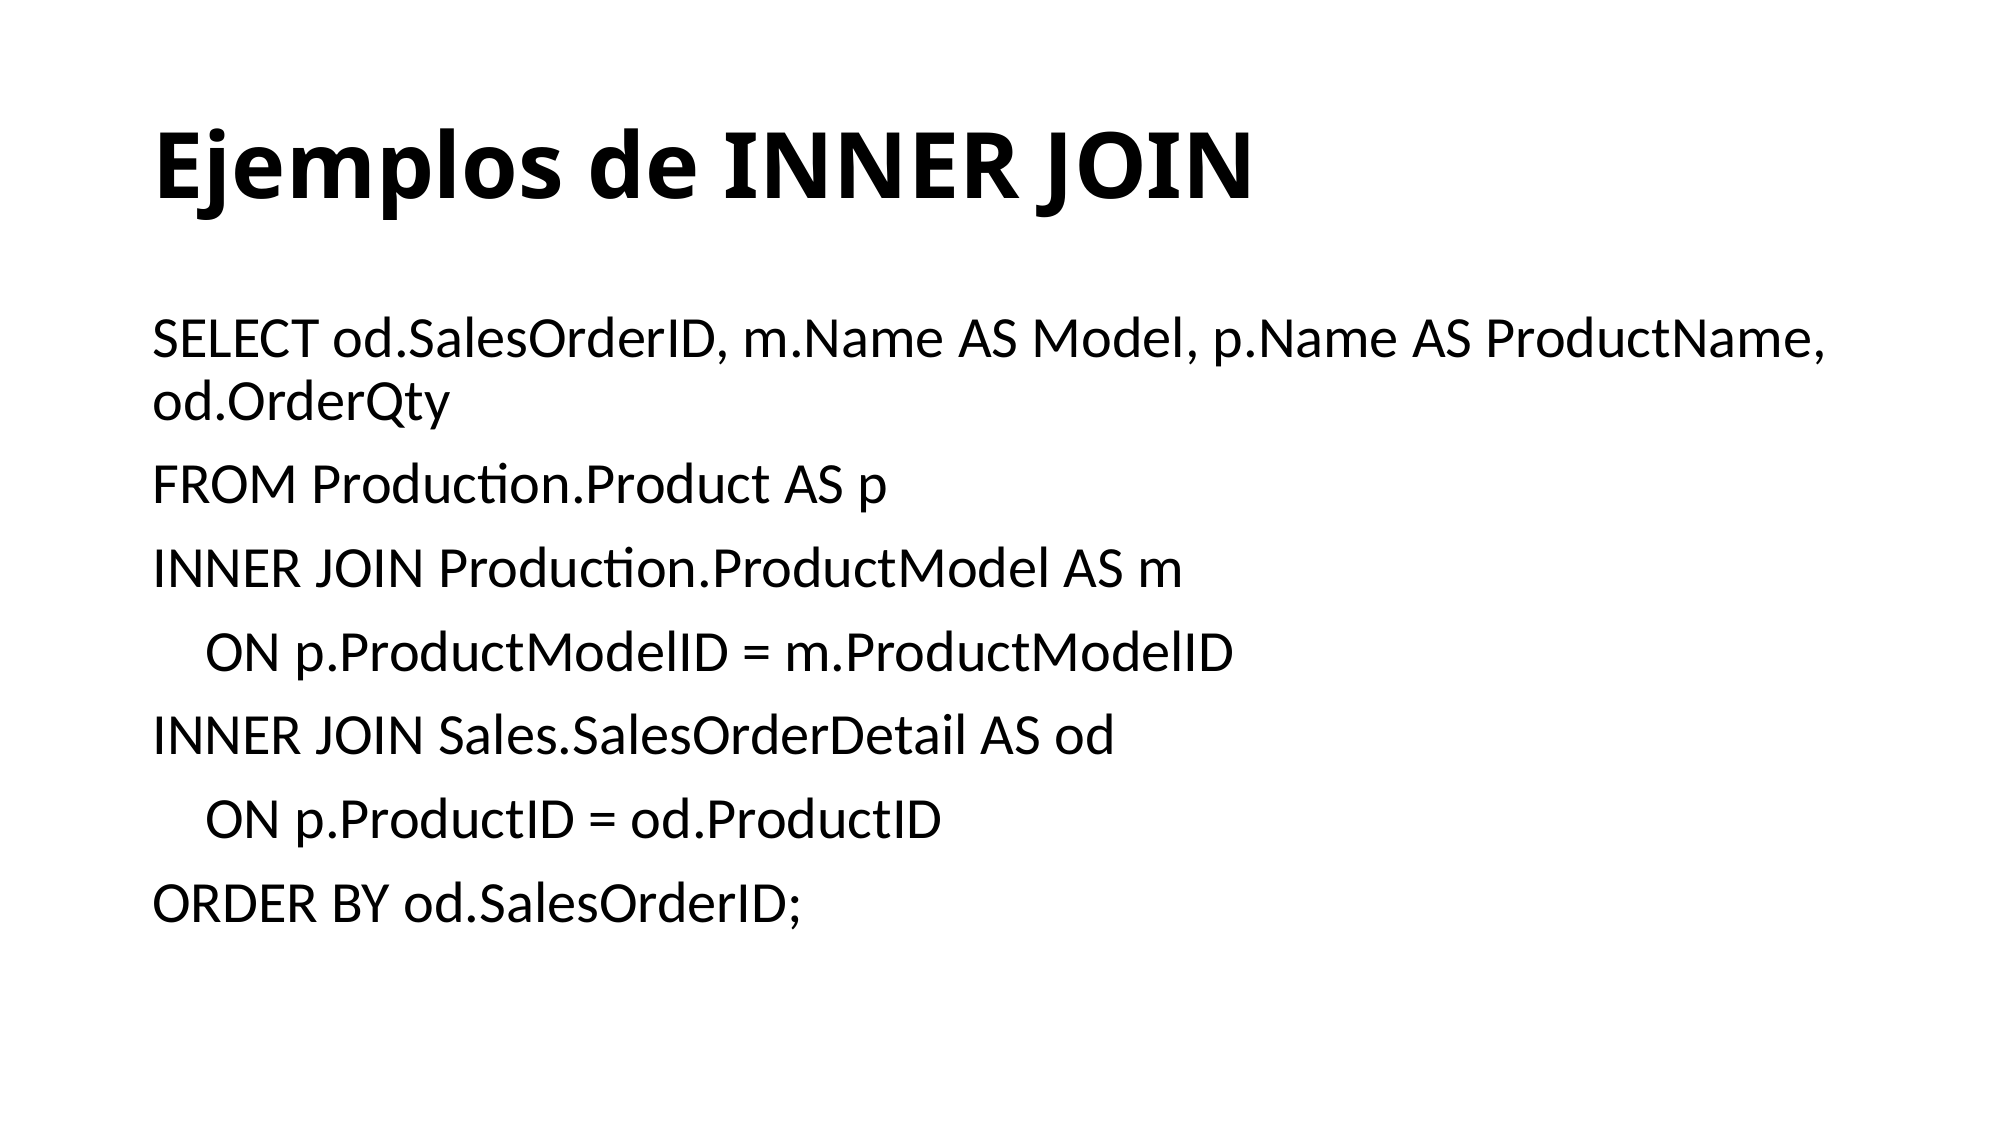

# Ejemplos de INNER JOIN
SELECT od.SalesOrderID, m.Name AS Model, p.Name AS ProductName, od.OrderQty
FROM Production.Product AS p
INNER JOIN Production.ProductModel AS m
 ON p.ProductModelID = m.ProductModelID
INNER JOIN Sales.SalesOrderDetail AS od
 ON p.ProductID = od.ProductID
ORDER BY od.SalesOrderID;